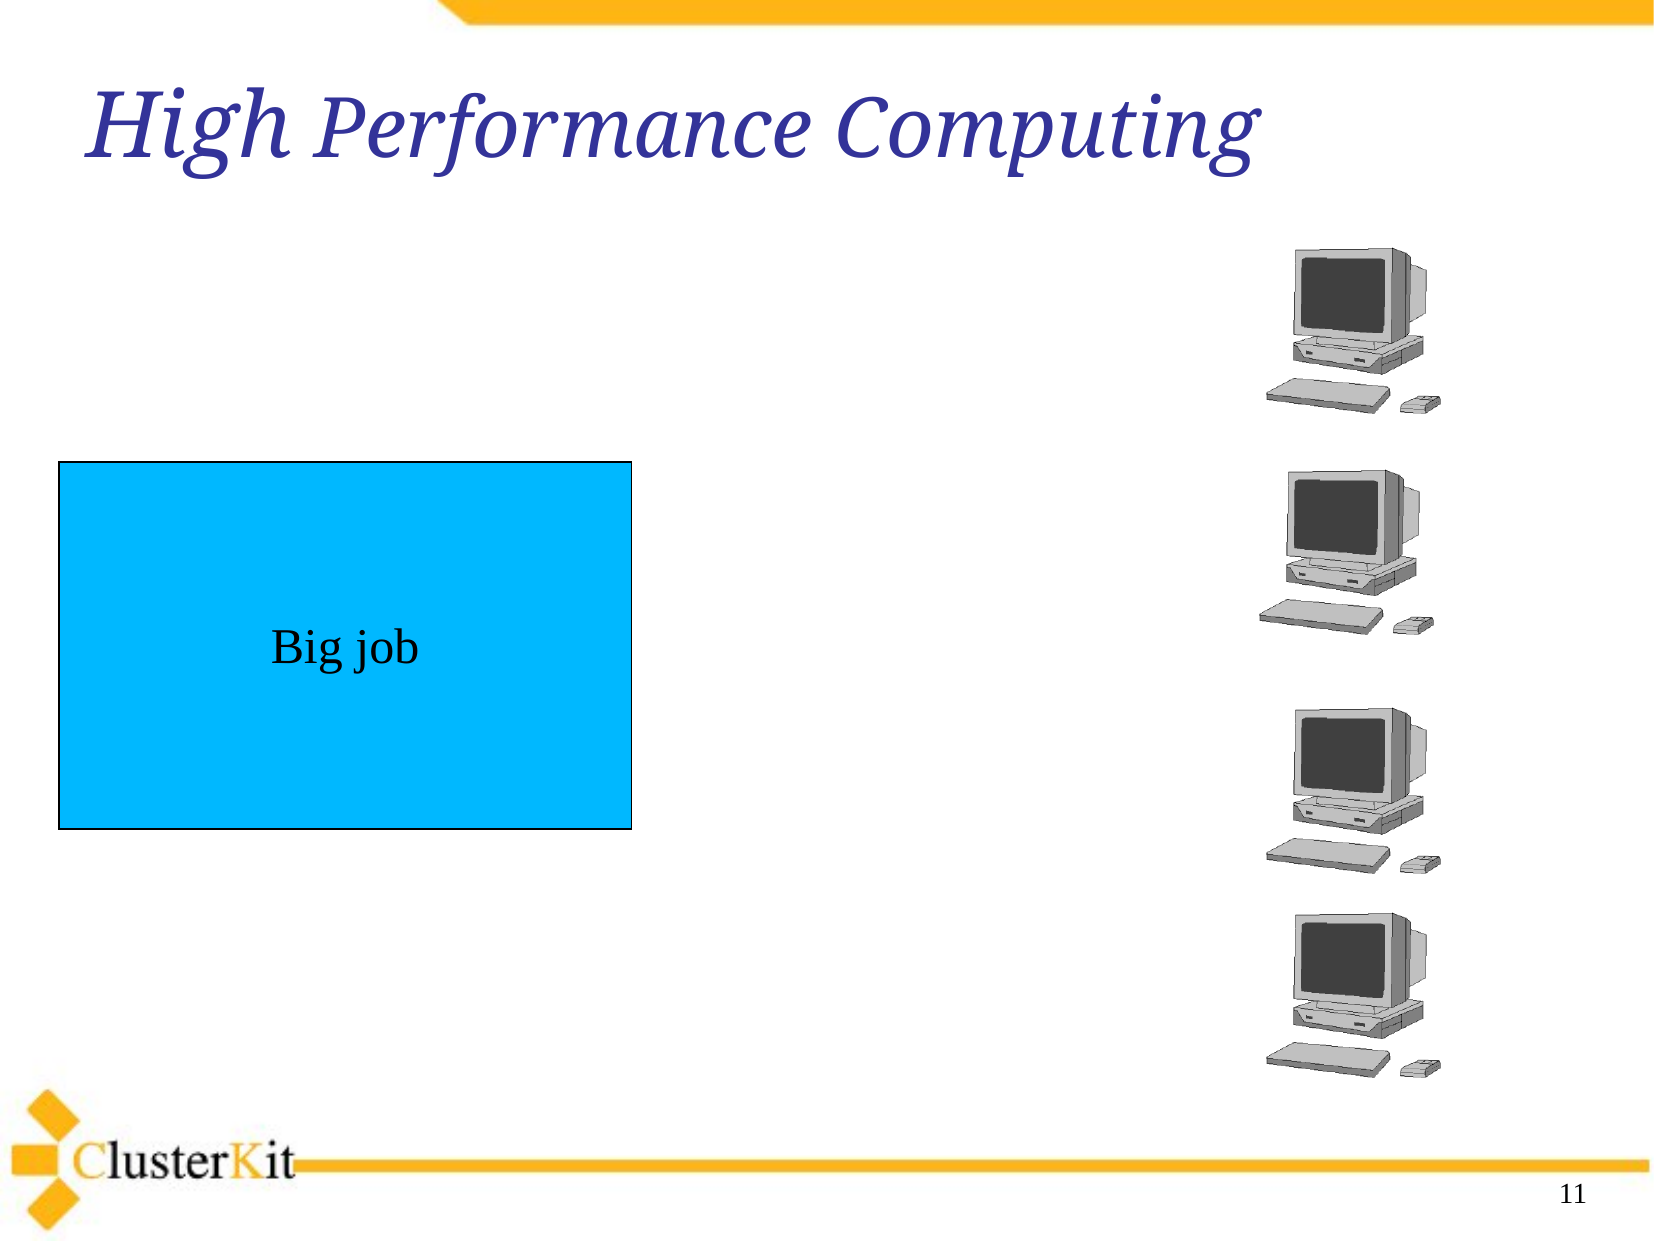

High Performance Computing
Big job
Sub task 1
Sub task 2
Sub task 3
Sub task 4
11